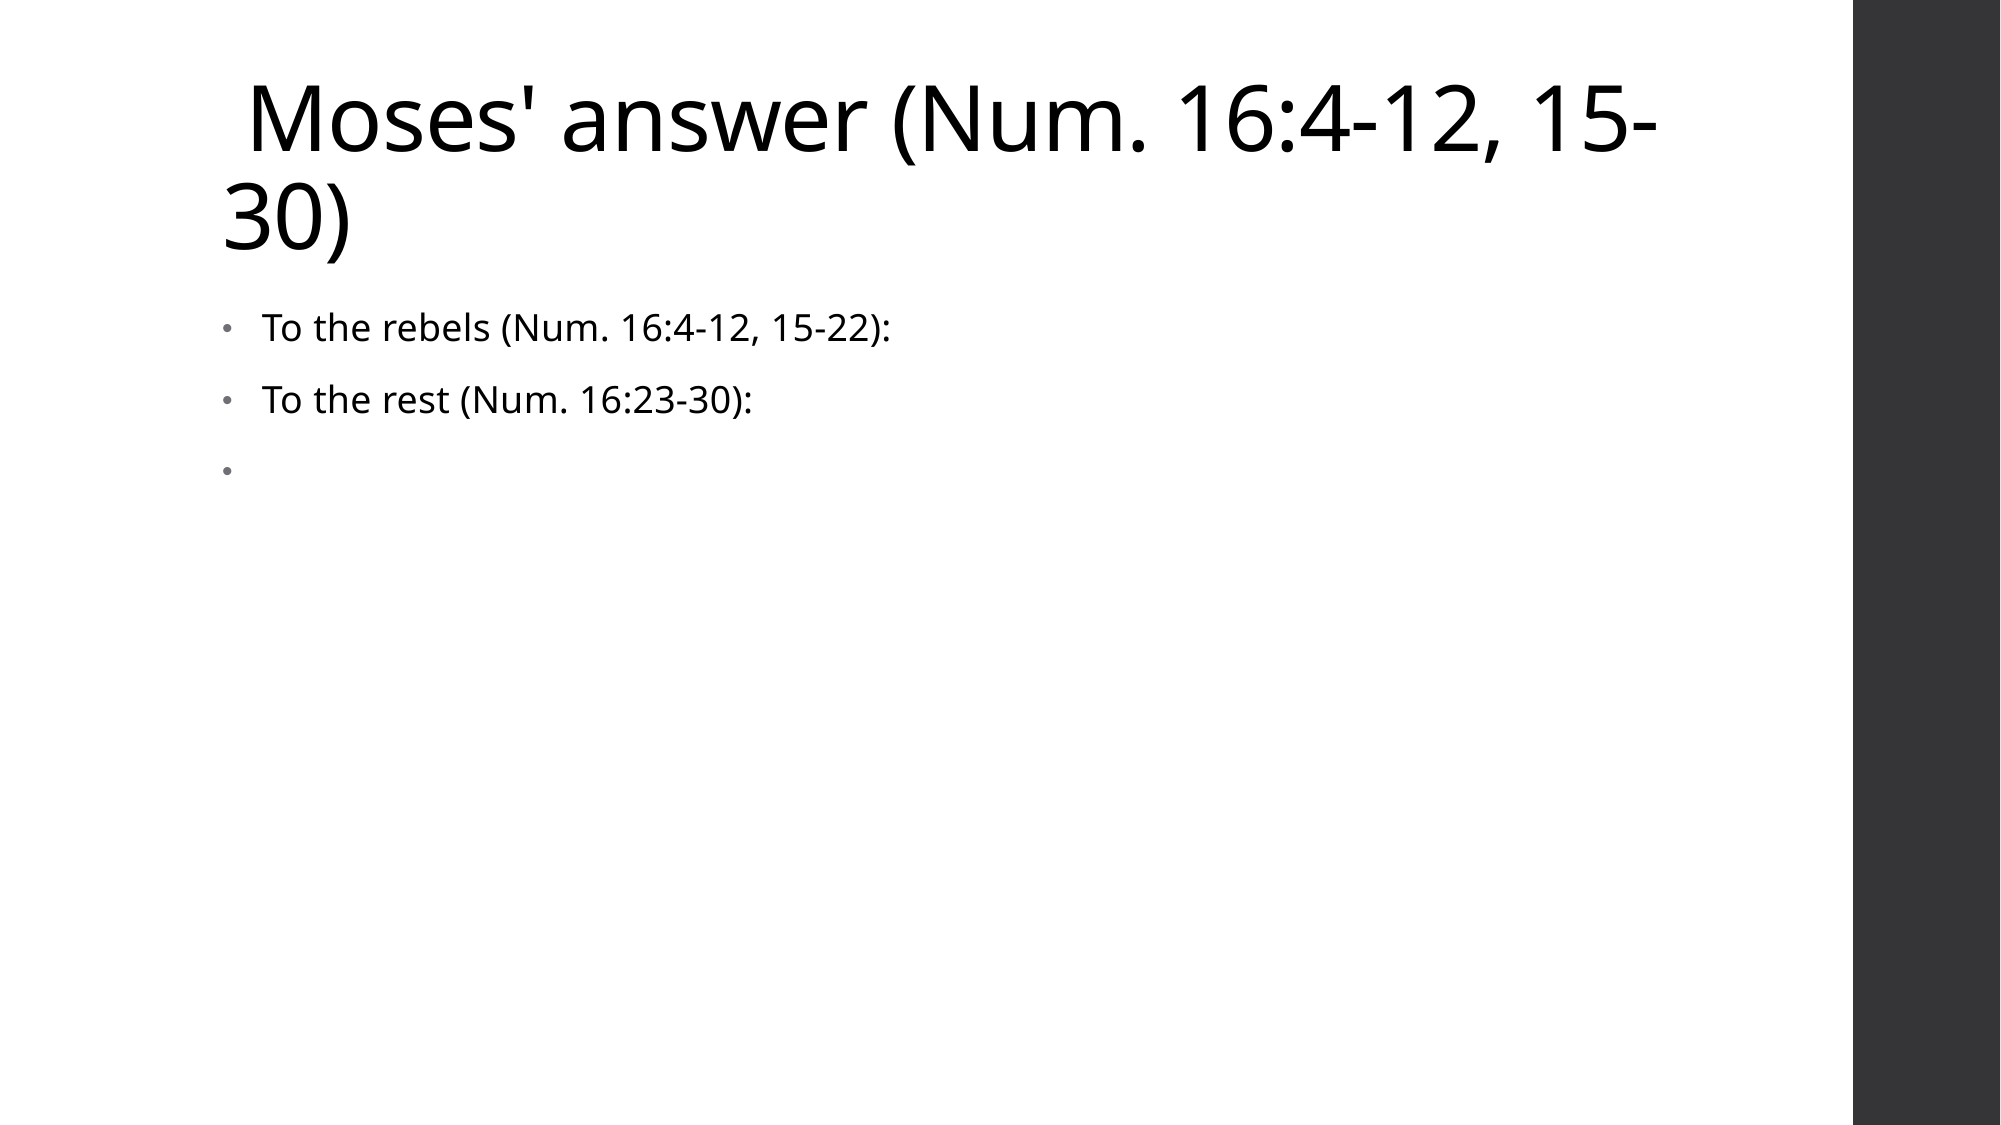

# Moses' answer (Num. 16:4-12, 15-30)
 To the rebels (Num. 16:4-12, 15-22):
 To the rest (Num. 16:23-30):